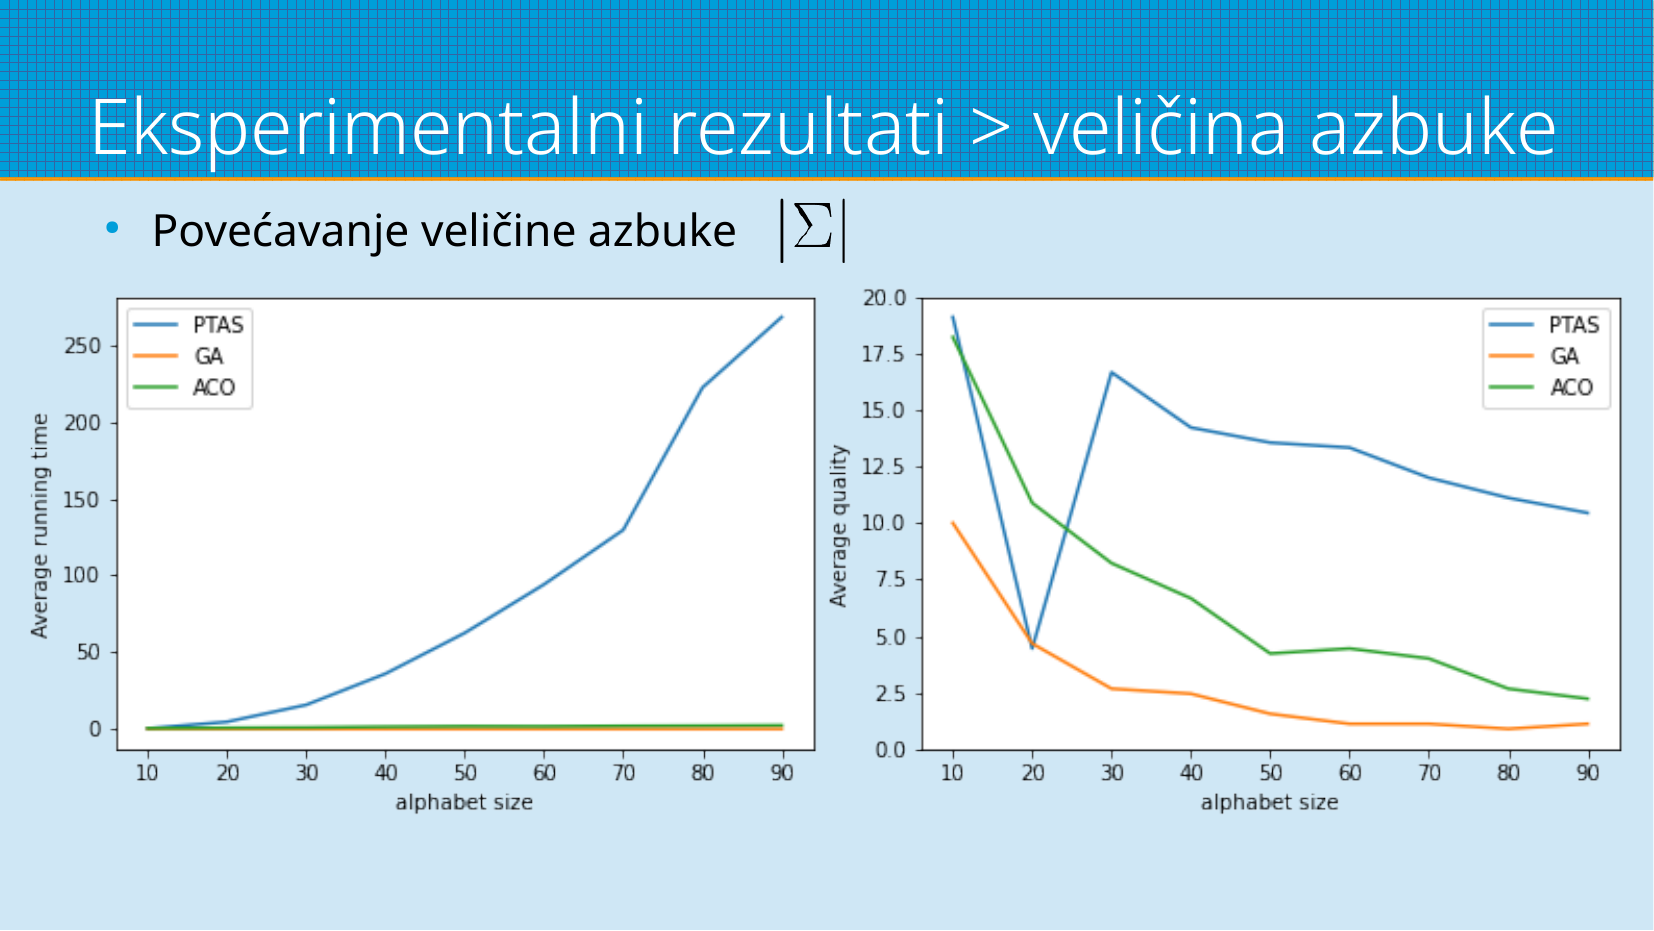

# Eksperimentalni rezultati > veličina azbuke
Povećavanje veličine azbuke